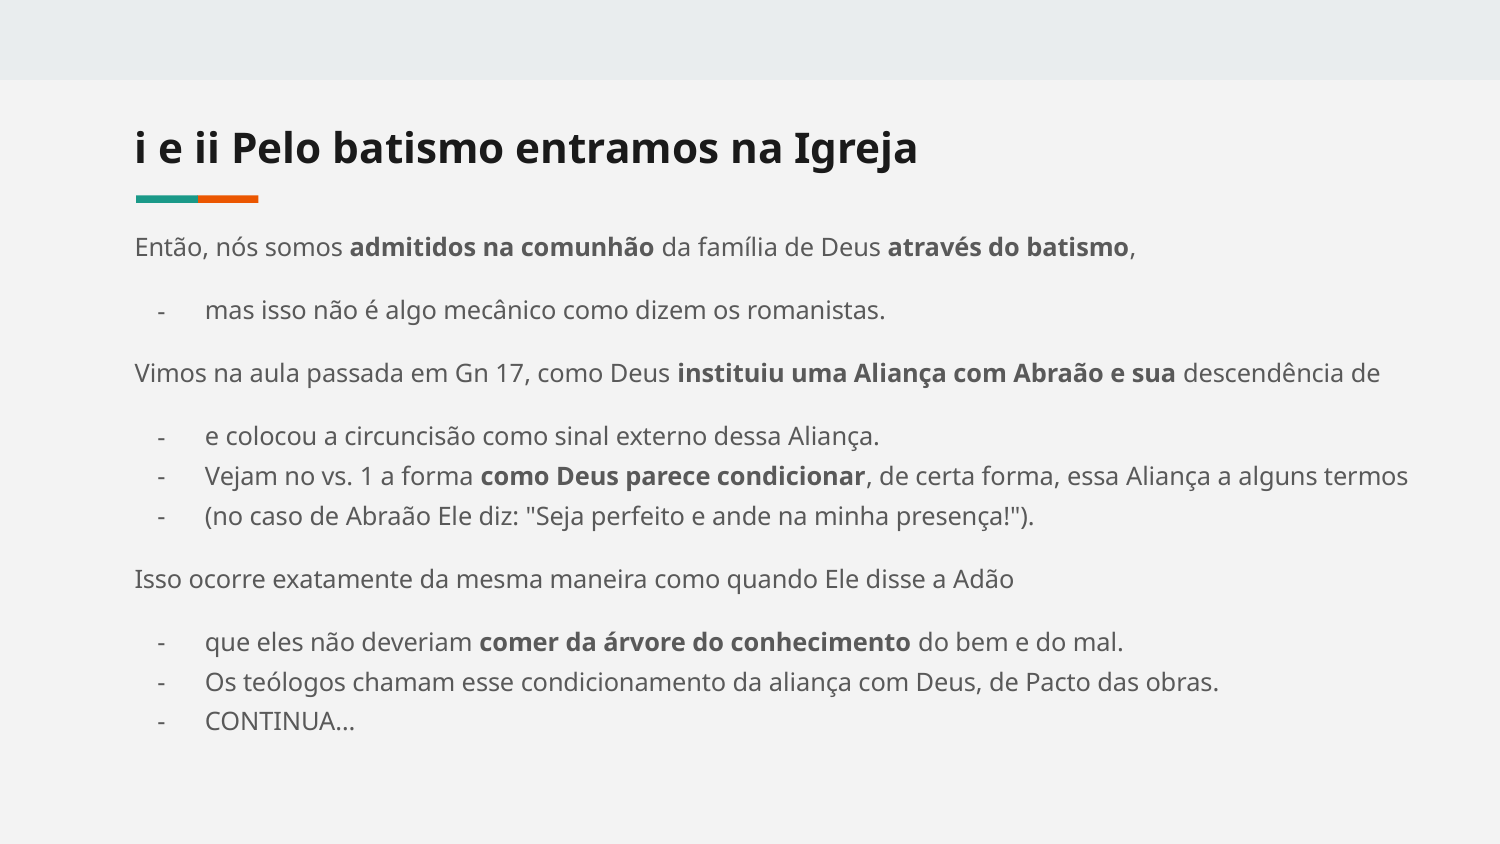

# i e ii Pelo batismo entramos na Igreja
Então, nós somos admitidos na comunhão da família de Deus através do batismo,
mas isso não é algo mecânico como dizem os romanistas.
Vimos na aula passada em Gn 17, como Deus instituiu uma Aliança com Abraão e sua descendência de
e colocou a circuncisão como sinal externo dessa Aliança.
Vejam no vs. 1 a forma como Deus parece condicionar, de certa forma, essa Aliança a alguns termos
(no caso de Abraão Ele diz: "Seja perfeito e ande na minha presença!").
Isso ocorre exatamente da mesma maneira como quando Ele disse a Adão
que eles não deveriam comer da árvore do conhecimento do bem e do mal.
Os teólogos chamam esse condicionamento da aliança com Deus, de Pacto das obras.
CONTINUA…